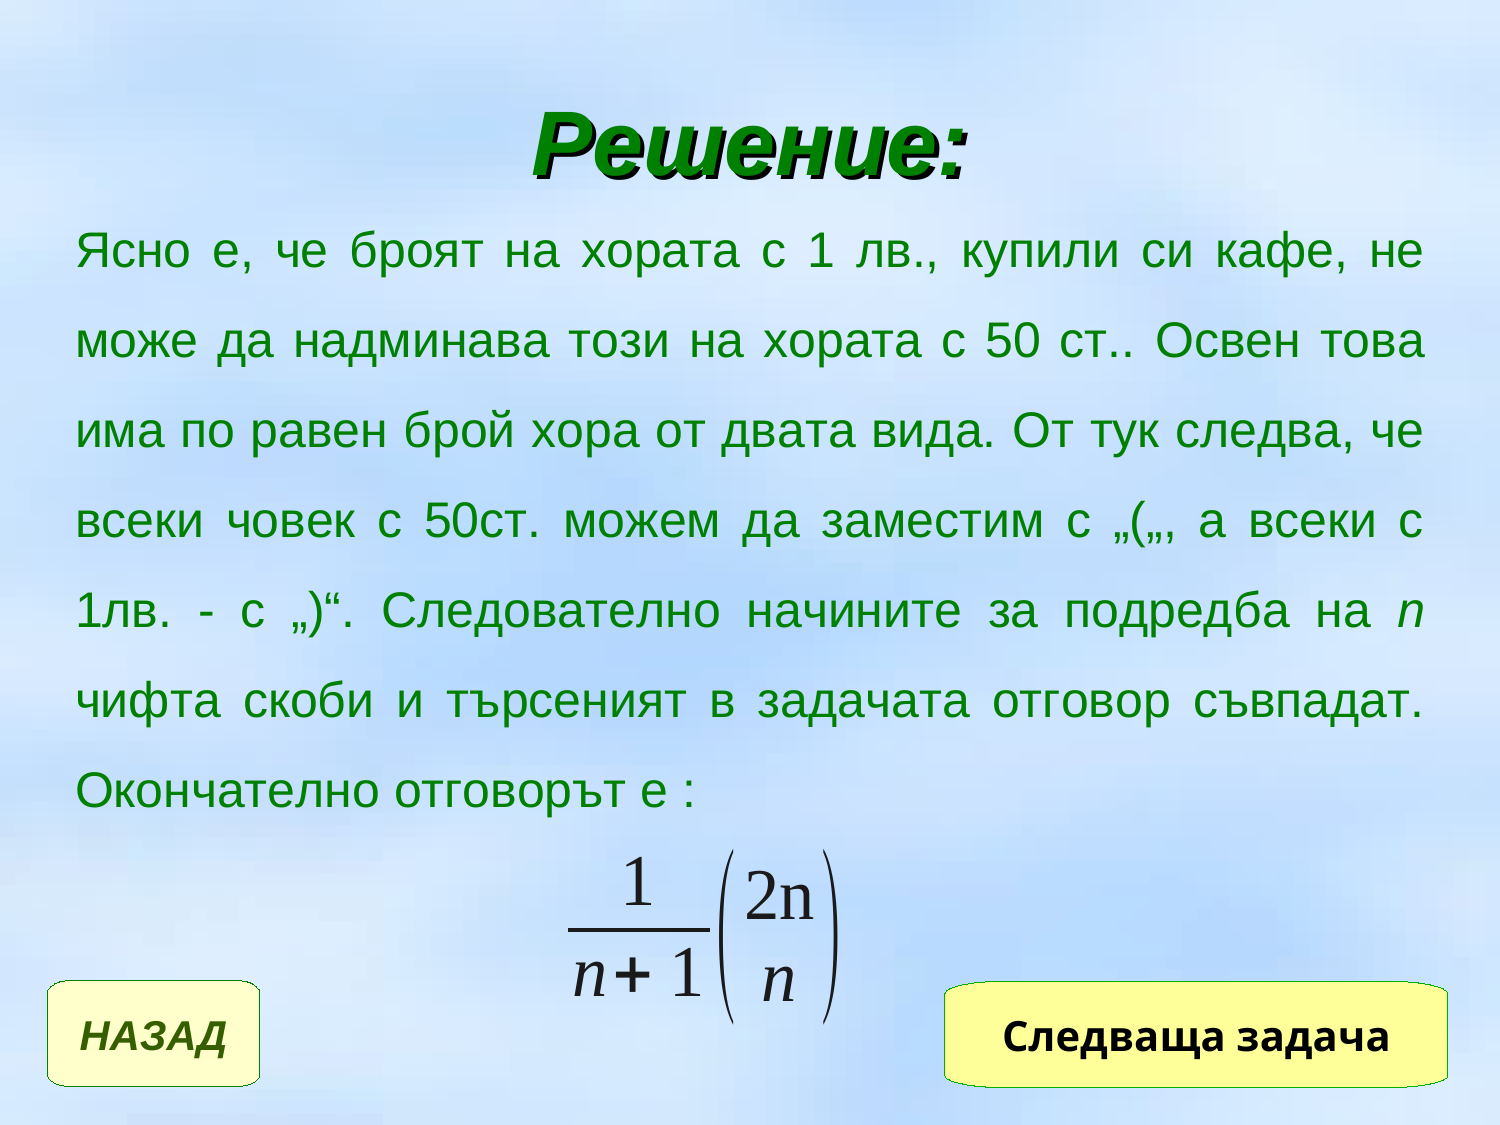

# Решение:
Ясно е, че броят на хората с 1 лв., купили си кафе, не може да надминава този на хората с 50 ст.. Освен това има по равен брой хора от двата вида. От тук следва, че всеки човек с 50ст. можем да заместим с „(„, а всеки с 1лв. - с „)“. Следователно начините за подредба на n чифта скоби и търсеният в задачата отговор съвпадат. Окончателно отговорът е :
НАЗАД
Следваща задача